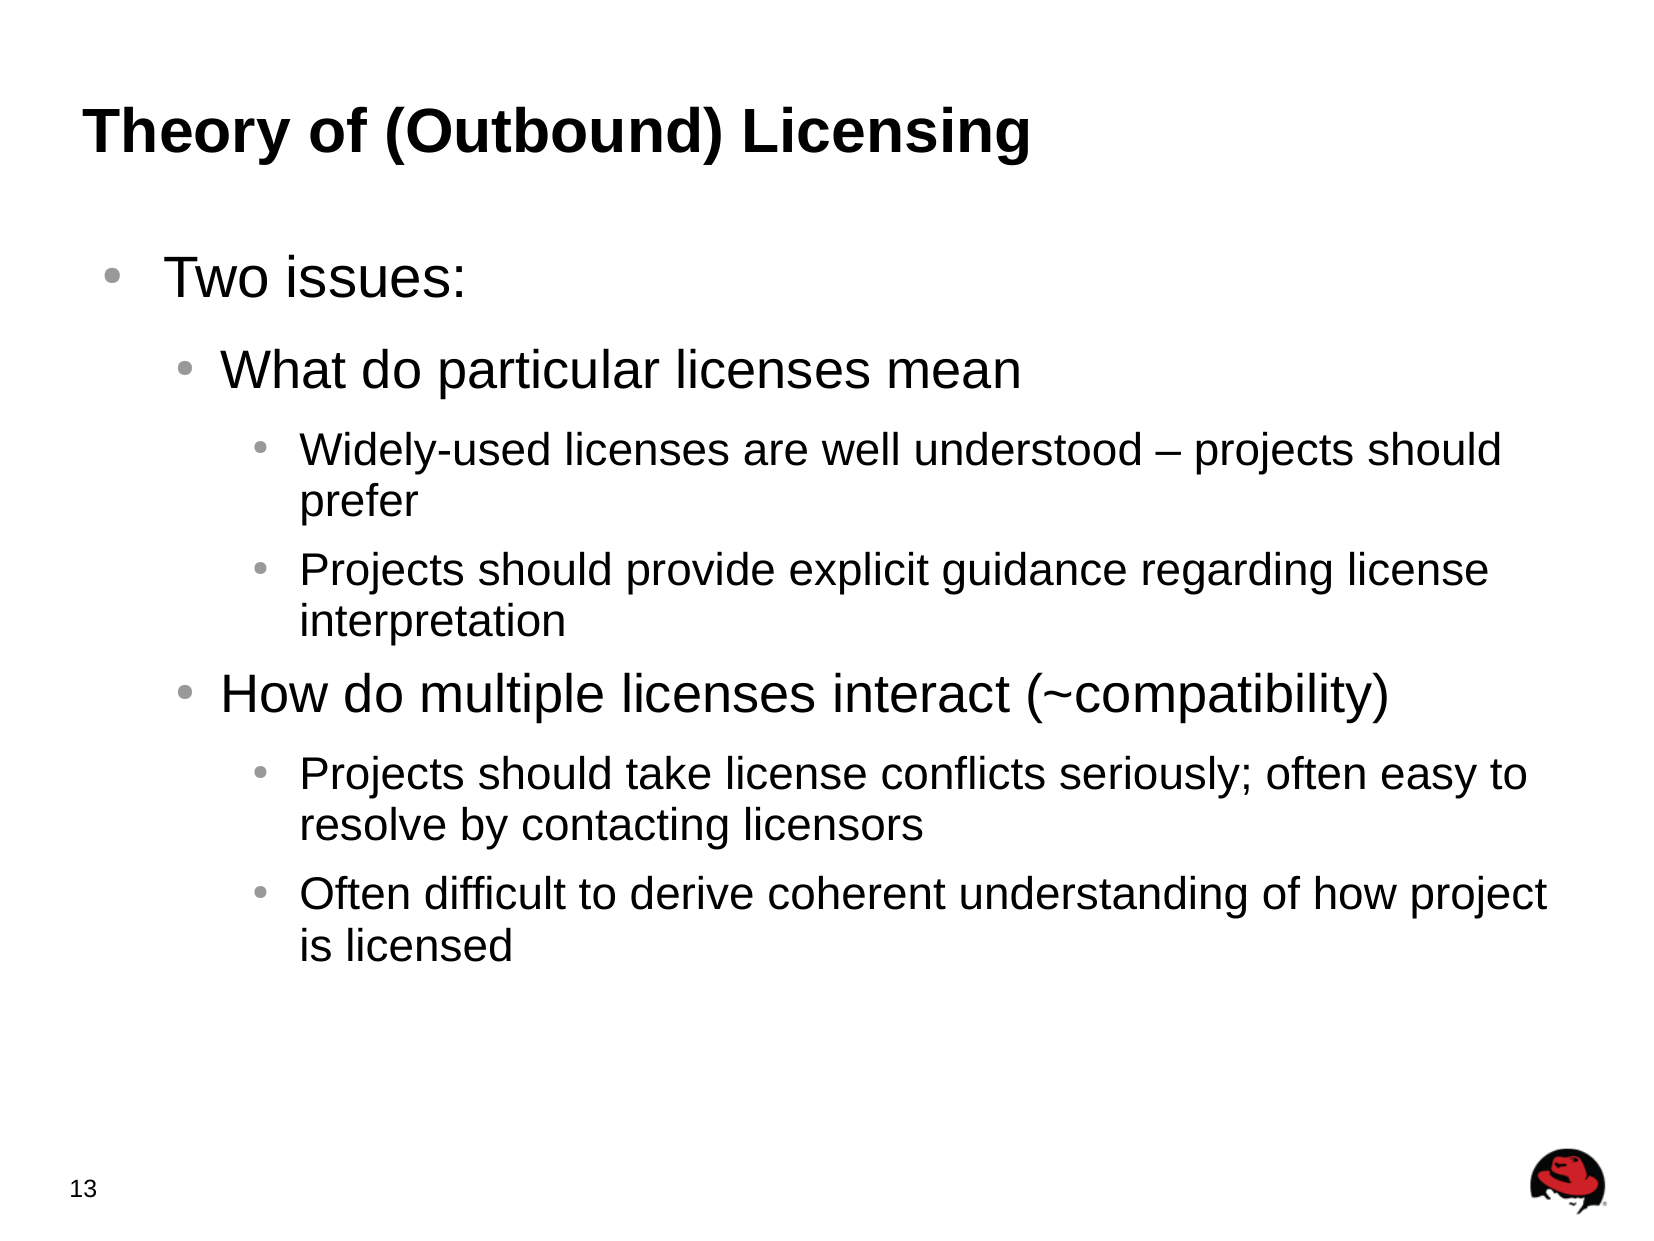

# Theory of (Outbound) Licensing
 Two issues:
What do particular licenses mean
Widely-used licenses are well understood – projects should prefer
Projects should provide explicit guidance regarding license interpretation
How do multiple licenses interact (~compatibility)
Projects should take license conflicts seriously; often easy to resolve by contacting licensors
Often difficult to derive coherent understanding of how project is licensed